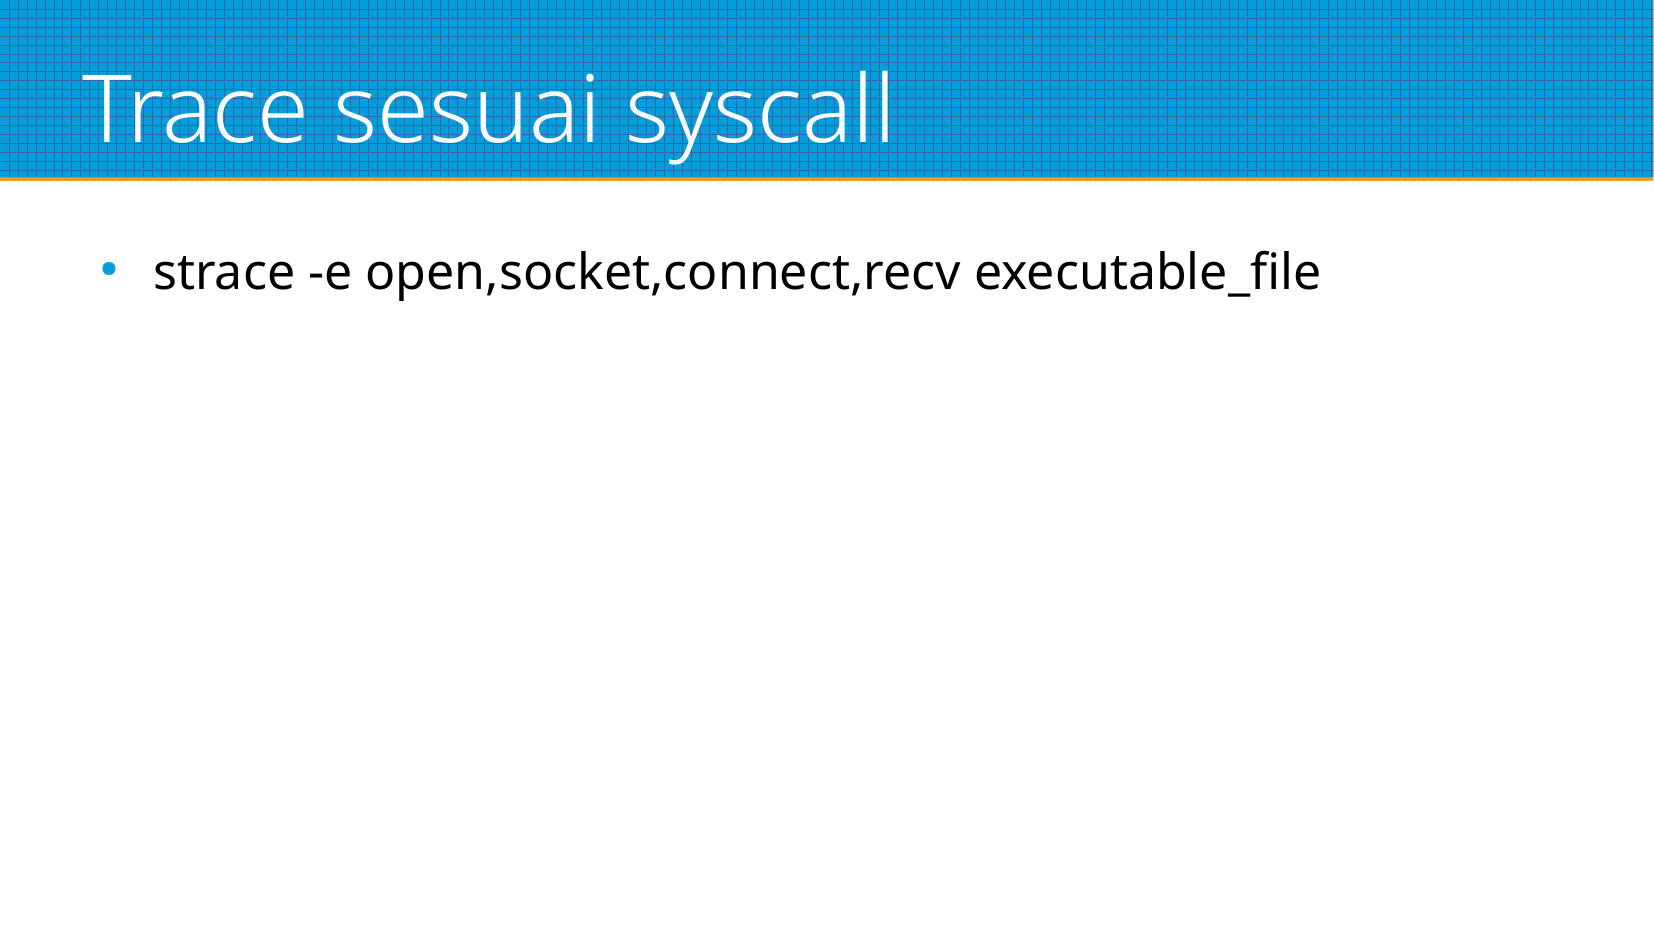

# Trace sesuai syscall
strace -e open,socket,connect,recv executable_file